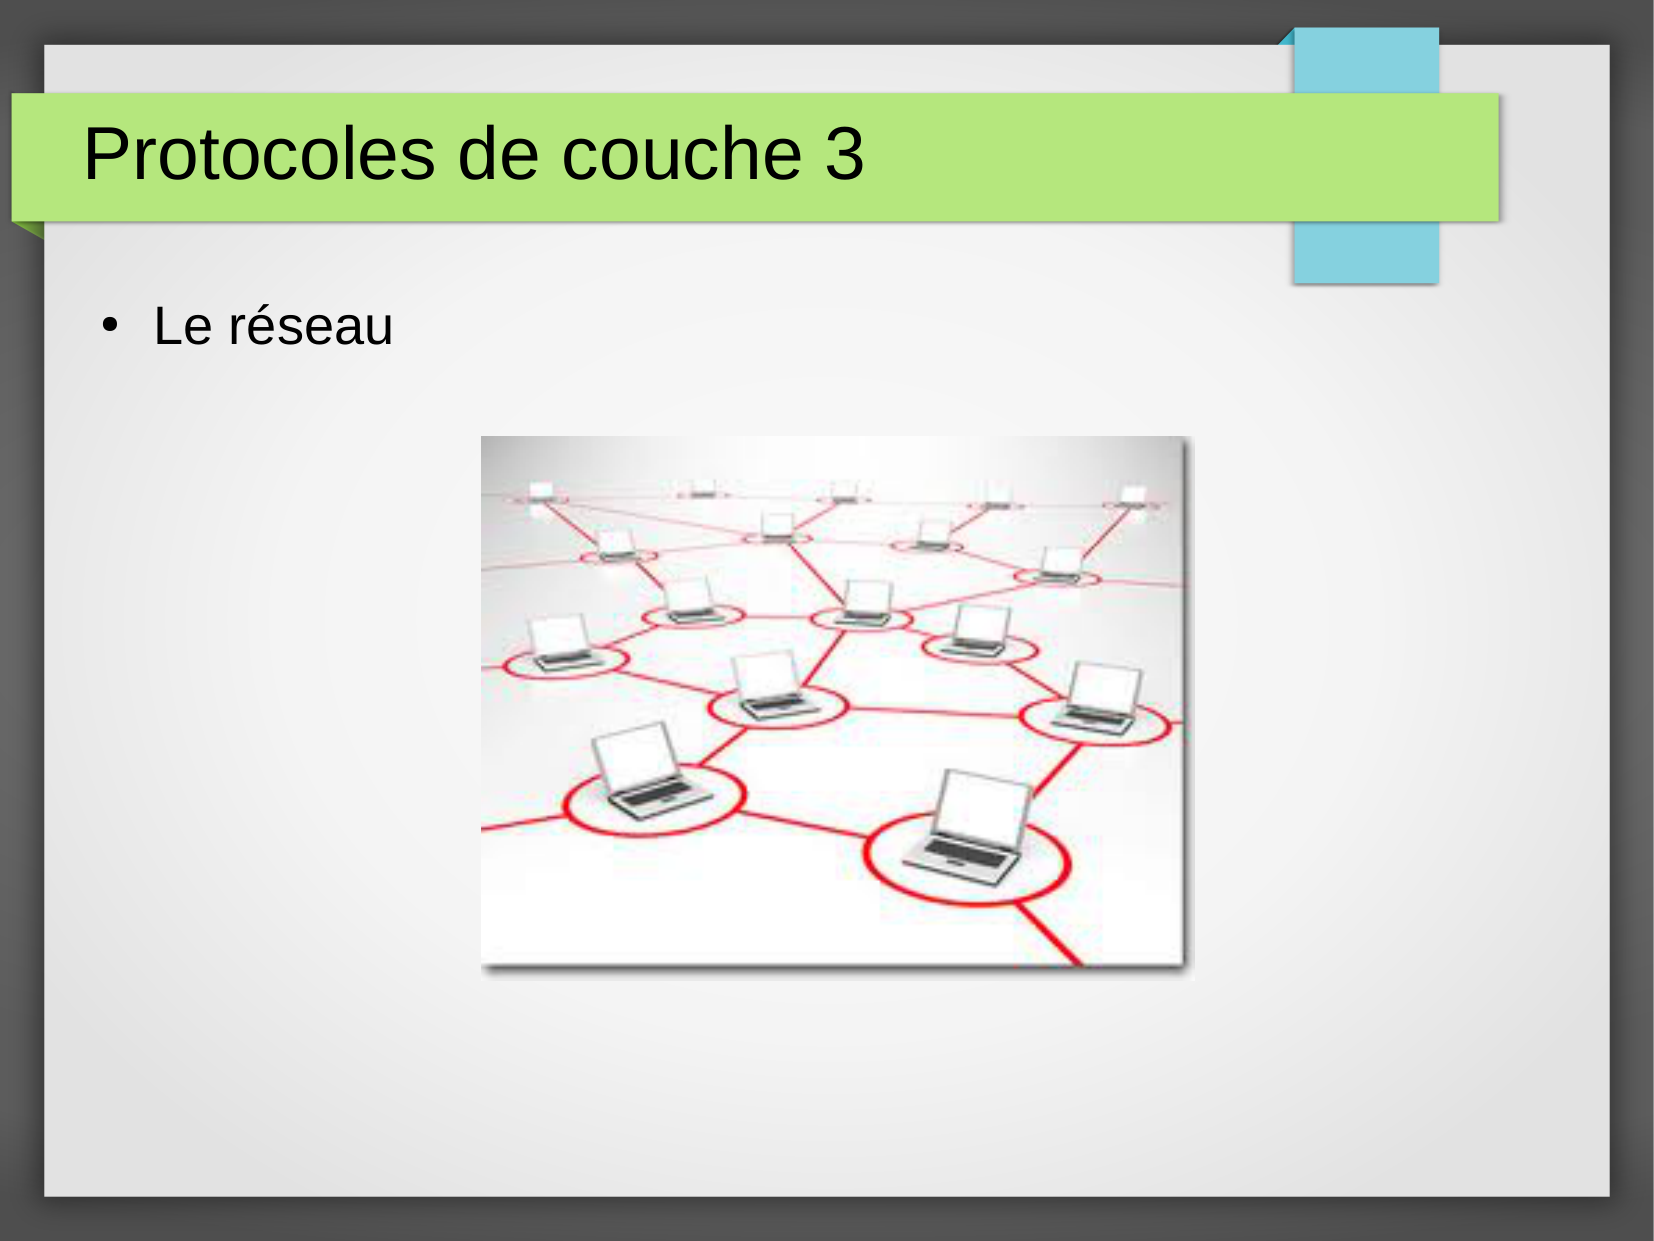

# Protocoles de couche 3
Le réseau